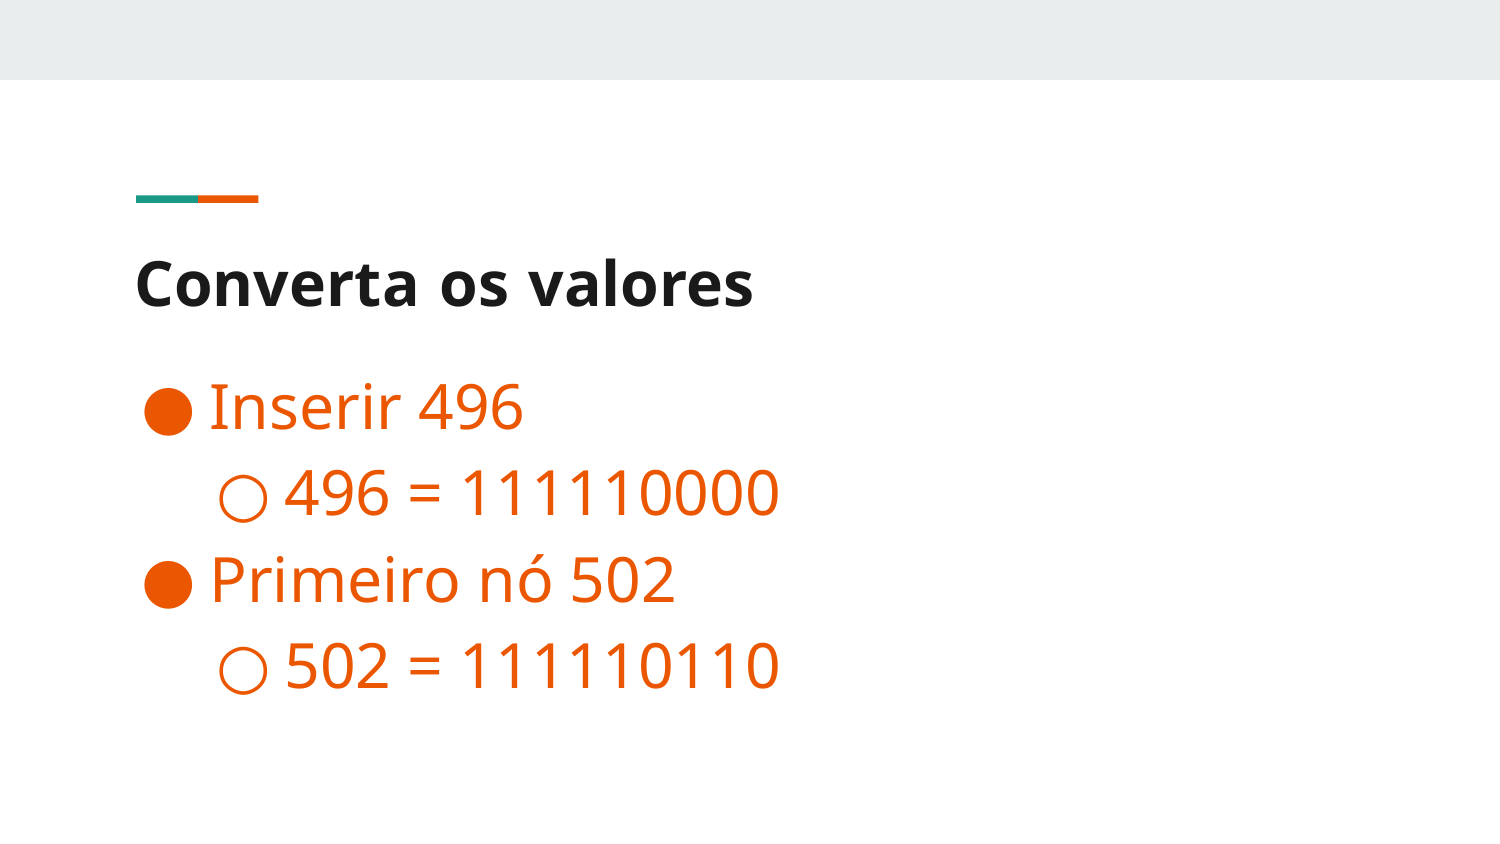

# Converta os valores
Inserir 496
496 = 111110000
Primeiro nó 502
502 = 111110110